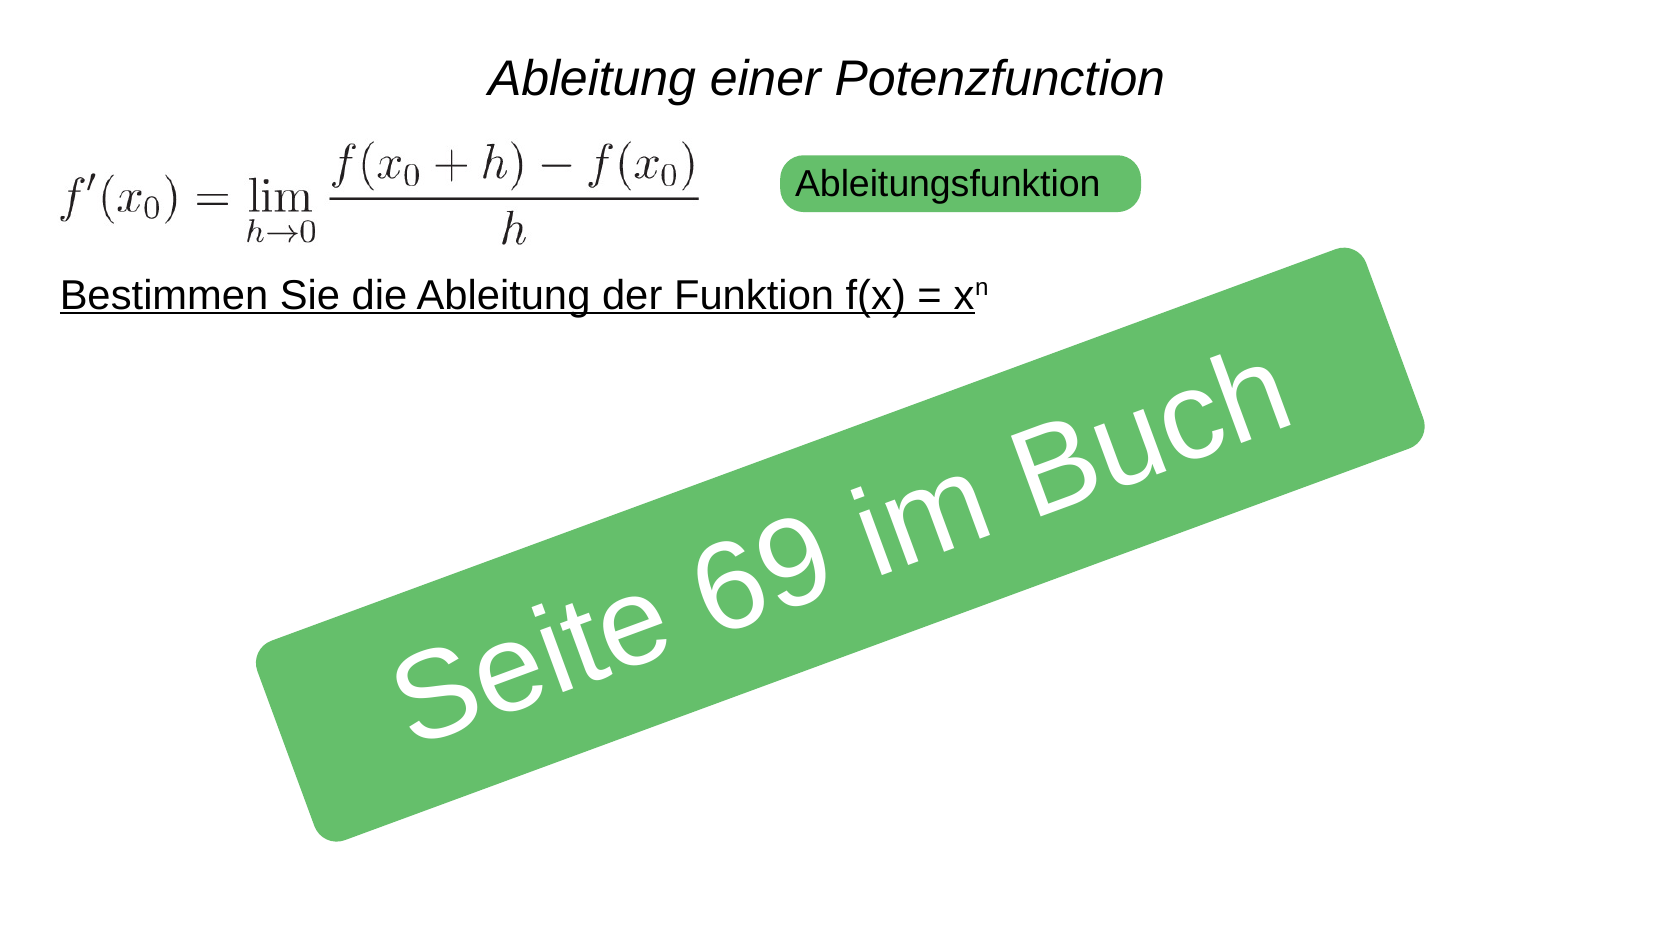

# Ableitung einer Potenzfunction
Ableitungsfunktion
Bestimmen Sie die Ableitung der Funktion f(x) = xn
Seite 69 im Buch